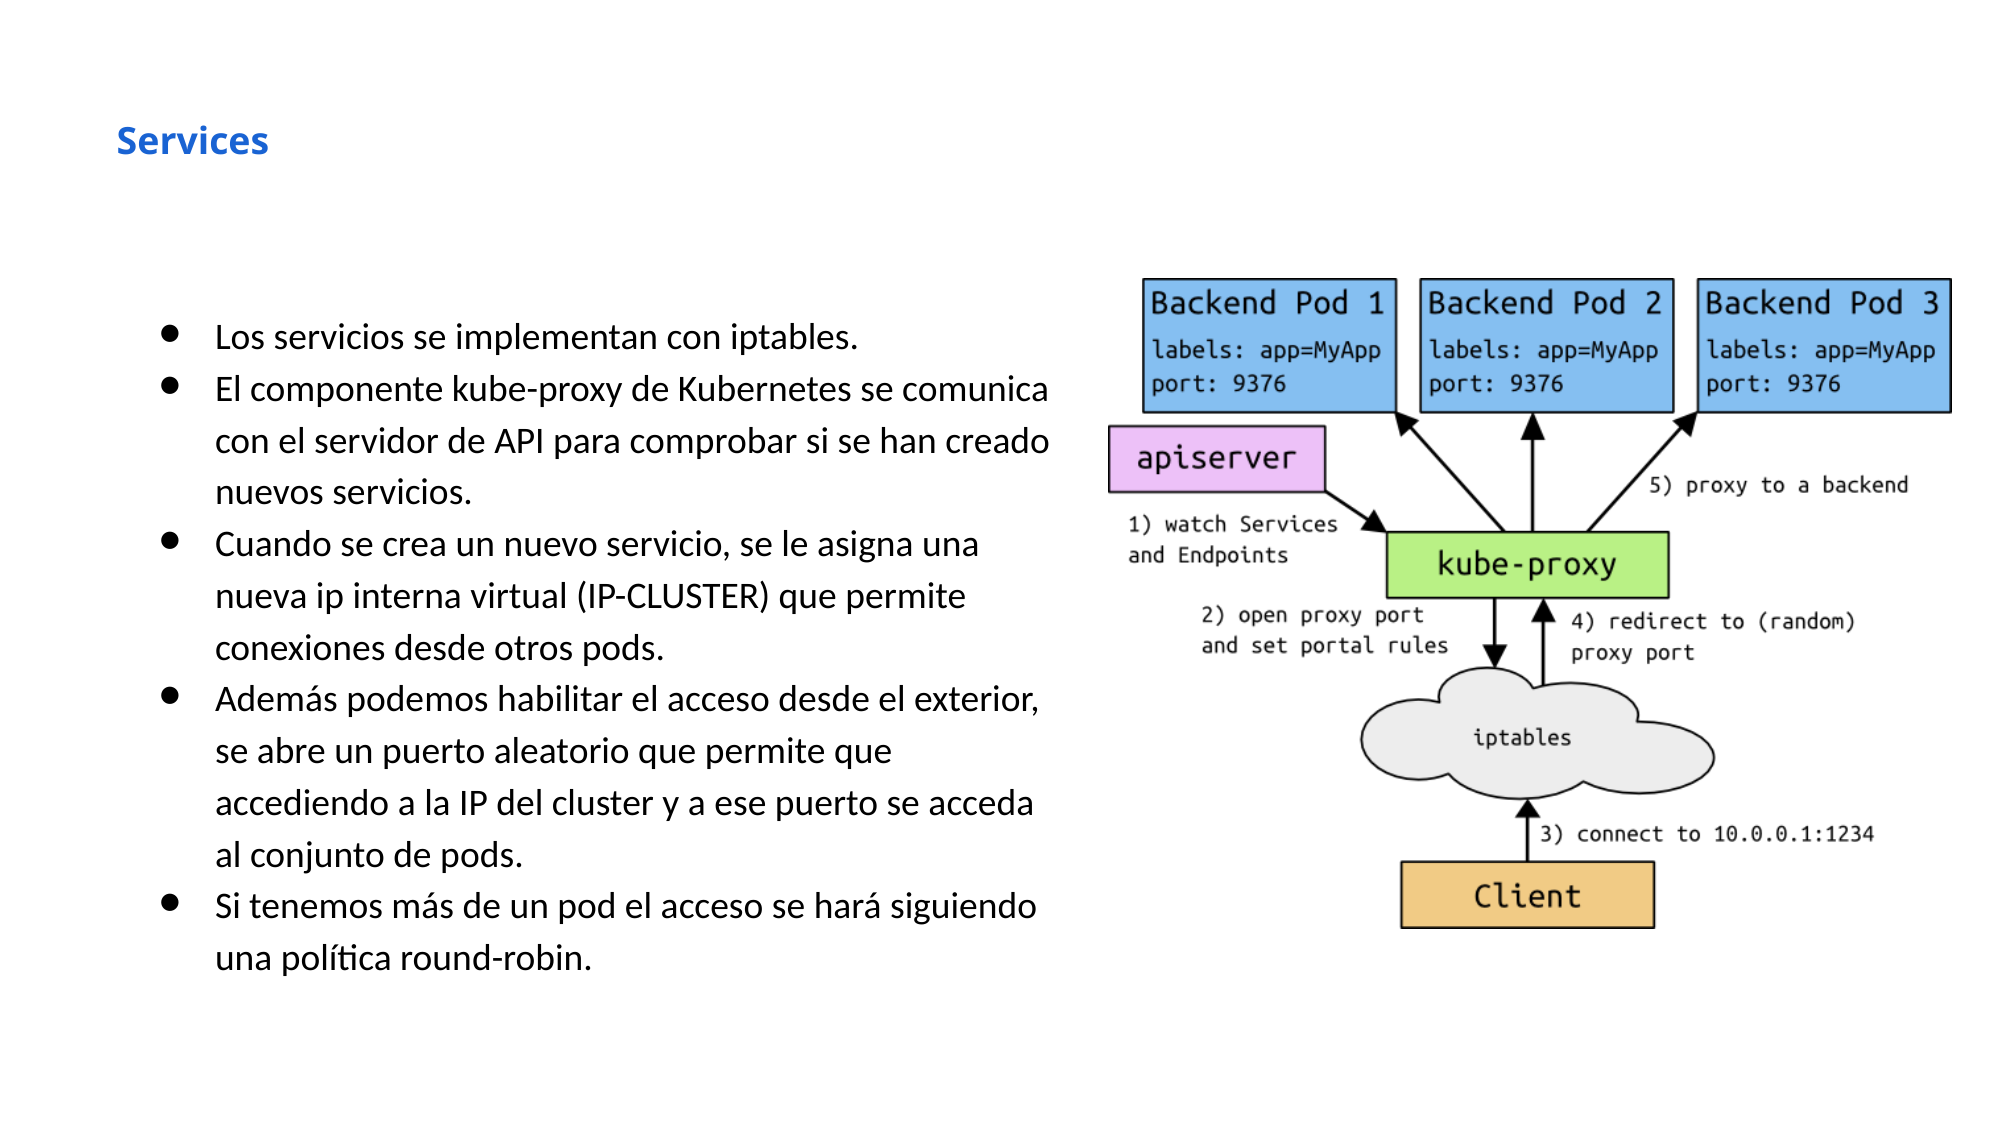

Services
Los servicios se implementan con iptables.
El componente kube-proxy de Kubernetes se comunica con el servidor de API para comprobar si se han creado nuevos servicios.
Cuando se crea un nuevo servicio, se le asigna una nueva ip interna virtual (IP-CLUSTER) que permite conexiones desde otros pods.
Además podemos habilitar el acceso desde el exterior, se abre un puerto aleatorio que permite que accediendo a la IP del cluster y a ese puerto se acceda al conjunto de pods.
Si tenemos más de un pod el acceso se hará siguiendo una política round-robin.